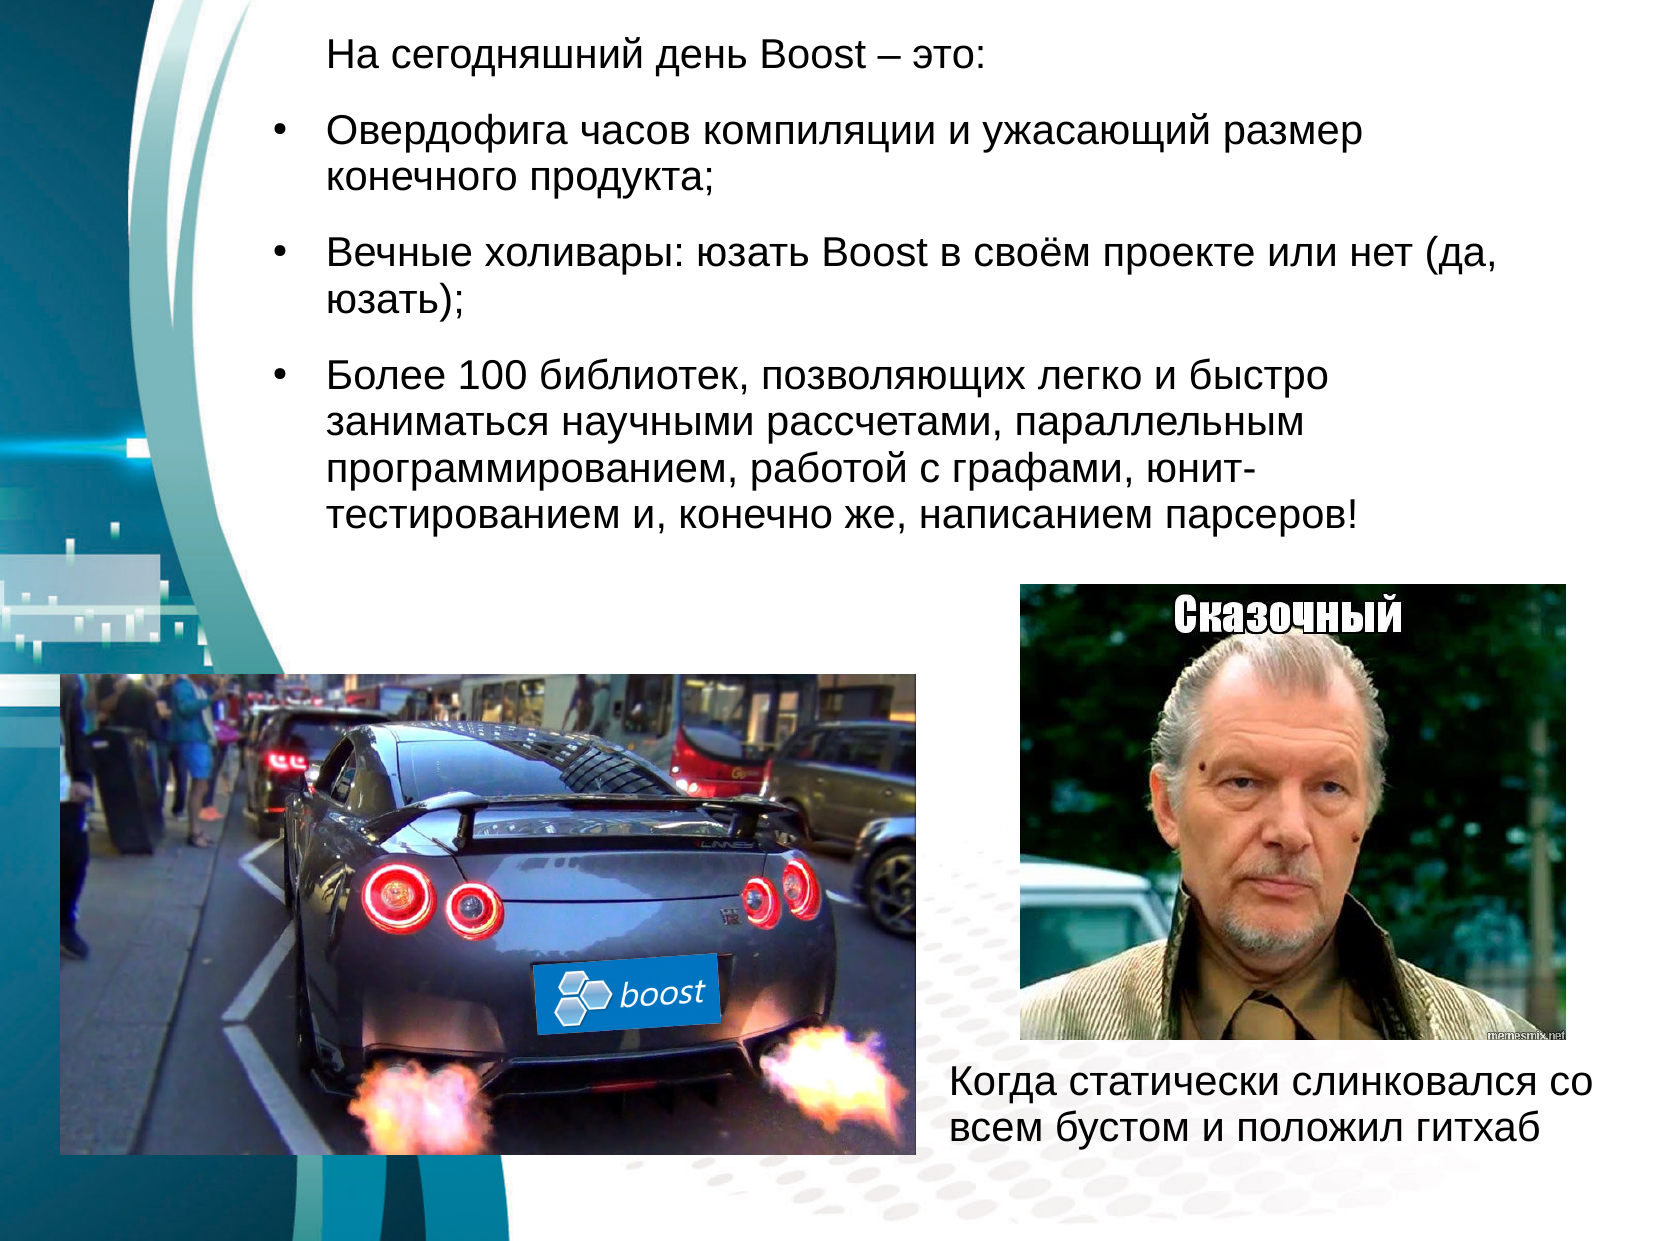

# На сегодняшний день Boost – это:
Овердофига часов компиляции и ужасающий размер конечного продукта;
Вечные холивары: юзать Boost в своём проекте или нет (да, юзать);
Более 100 библиотек, позволяющих легко и быстро заниматься научными рассчетами, параллельным программированием, работой с графами, юнит-тестированием и, конечно же, написанием парсеров!
Когда статически слинковался со всем бустом и положил гитхаб